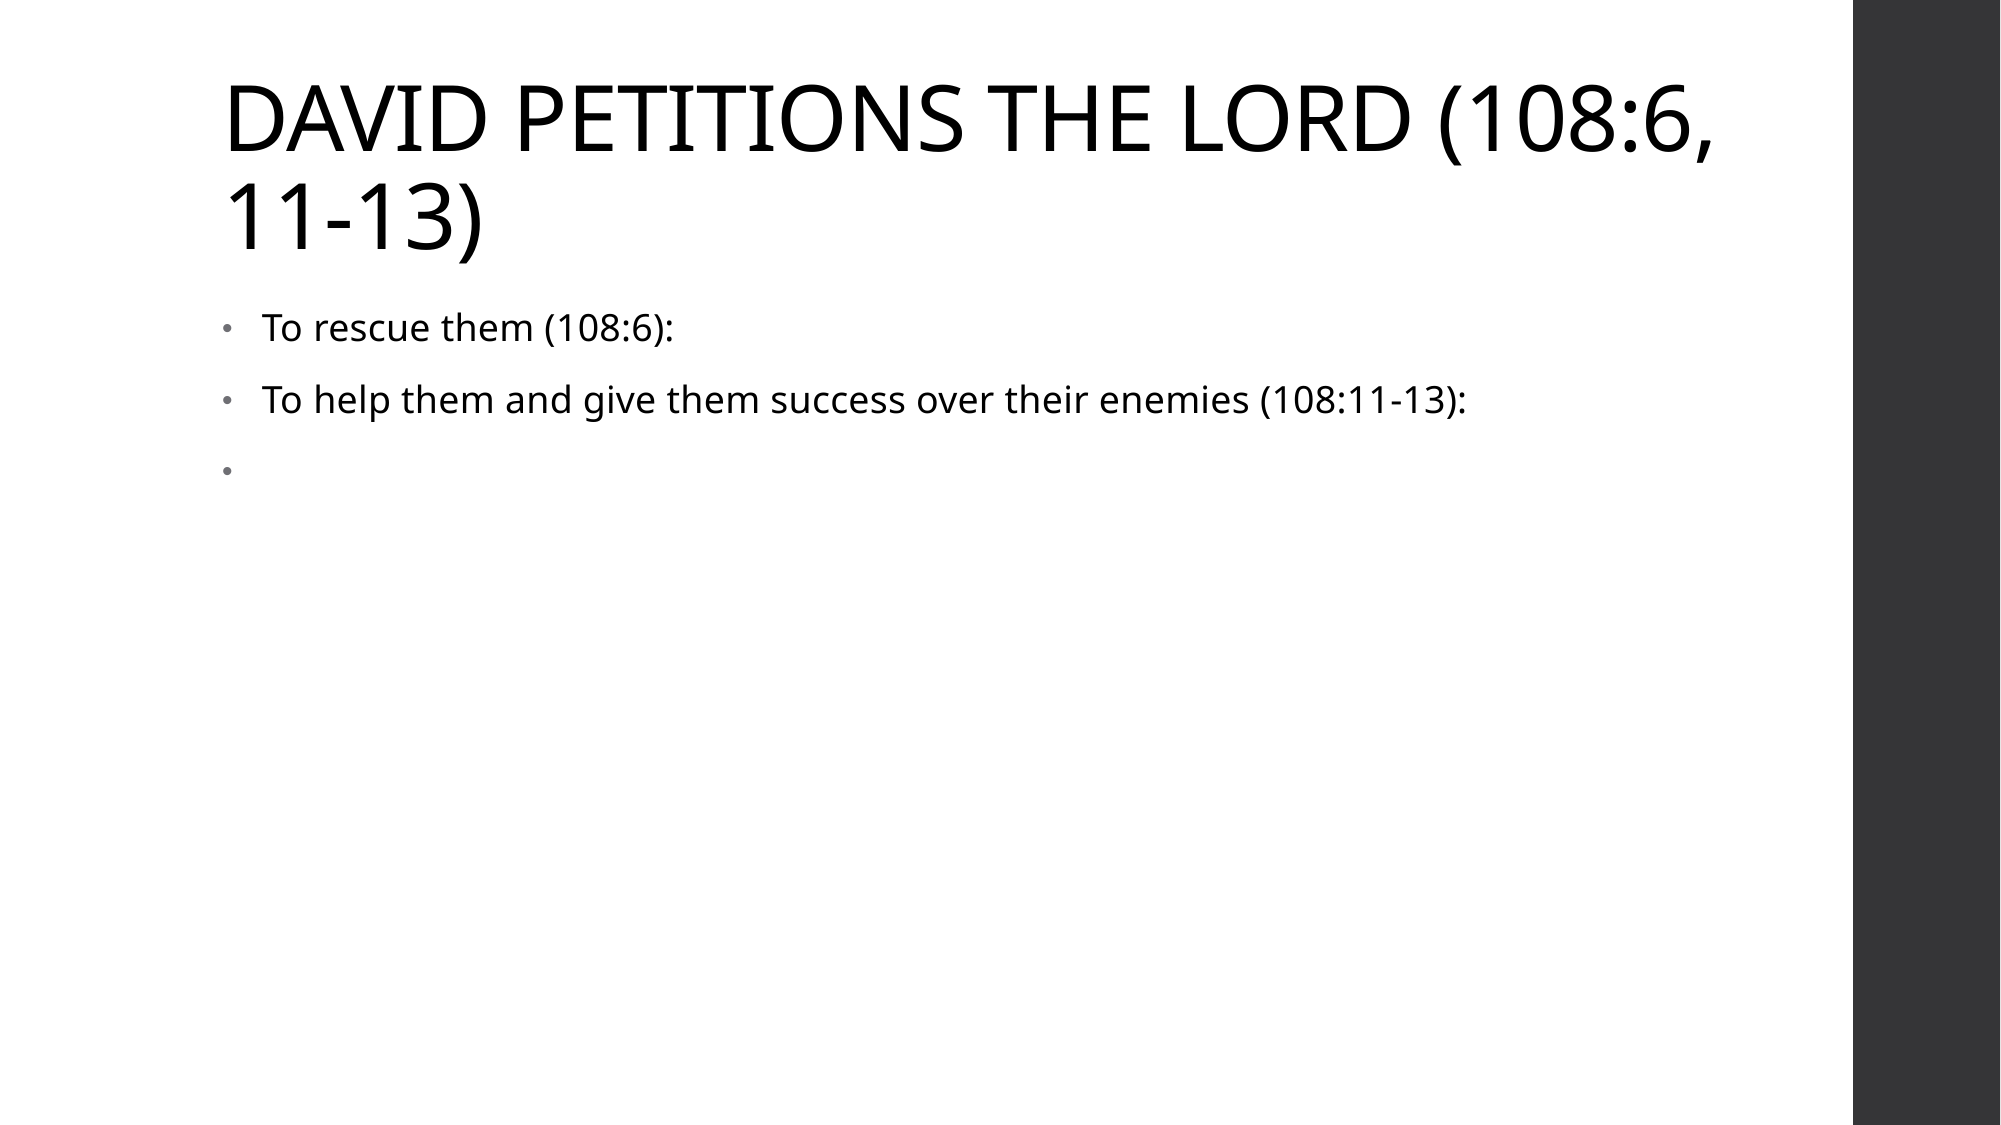

# DAVID PETITIONS THE LORD (108:6, 11-13)
 To rescue them (108:6):
 To help them and give them success over their enemies (108:11-13):